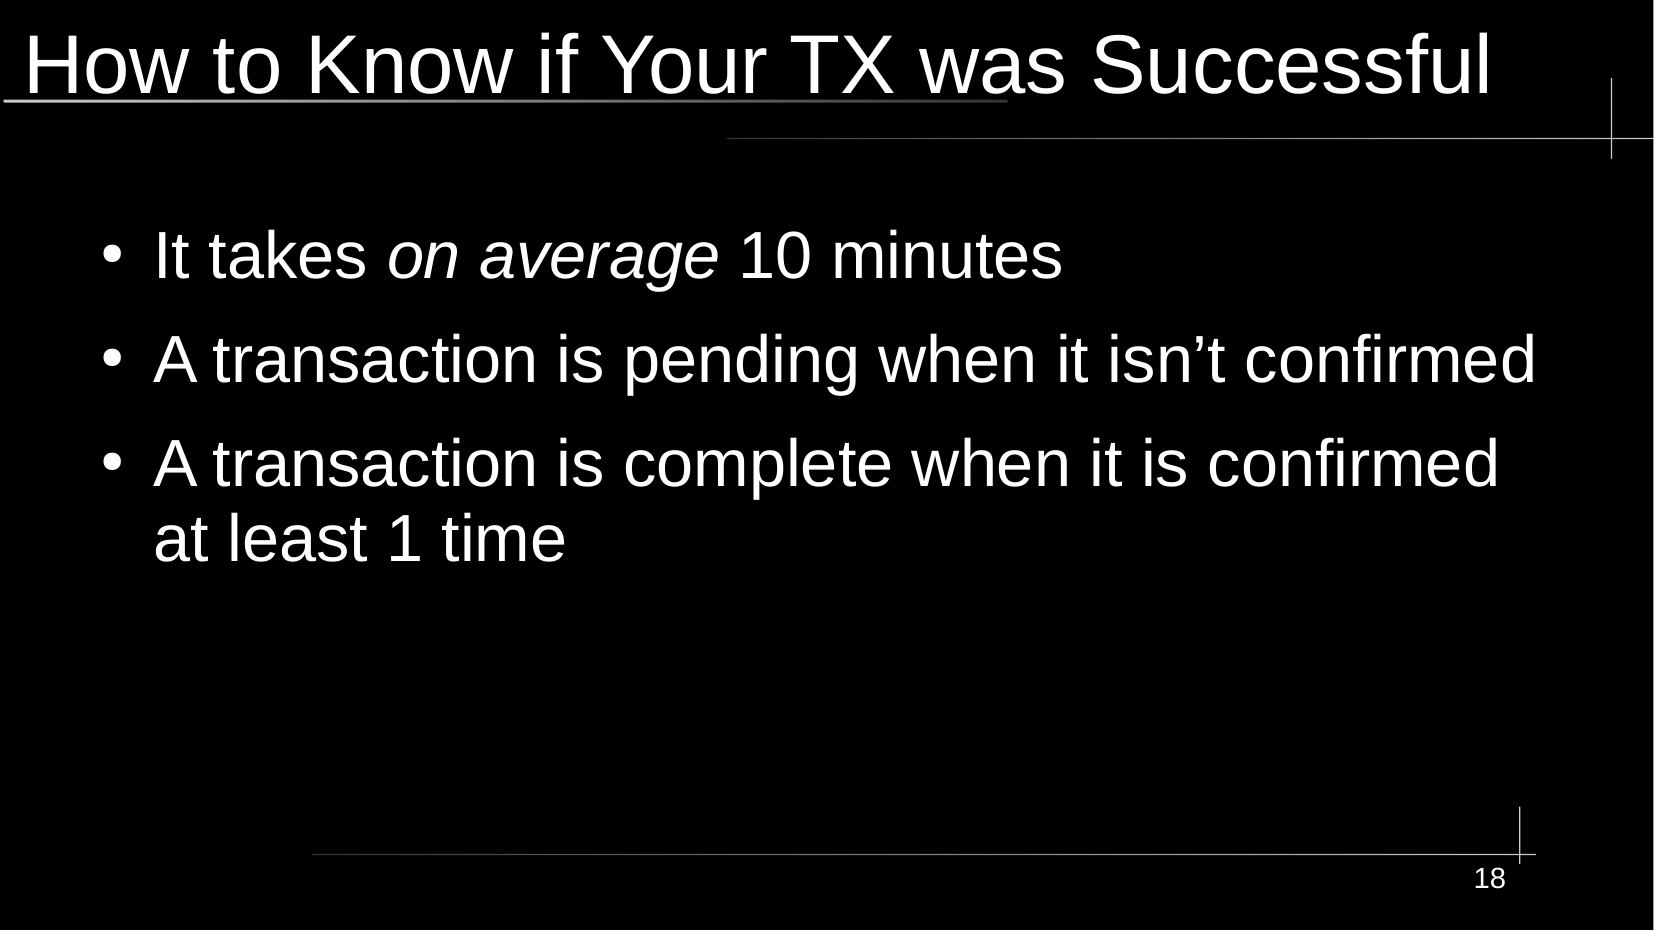

# How to Know if Your TX was Successful
It takes on average 10 minutes
A transaction is pending when it isn’t confirmed
A transaction is complete when it is confirmed at least 1 time
18